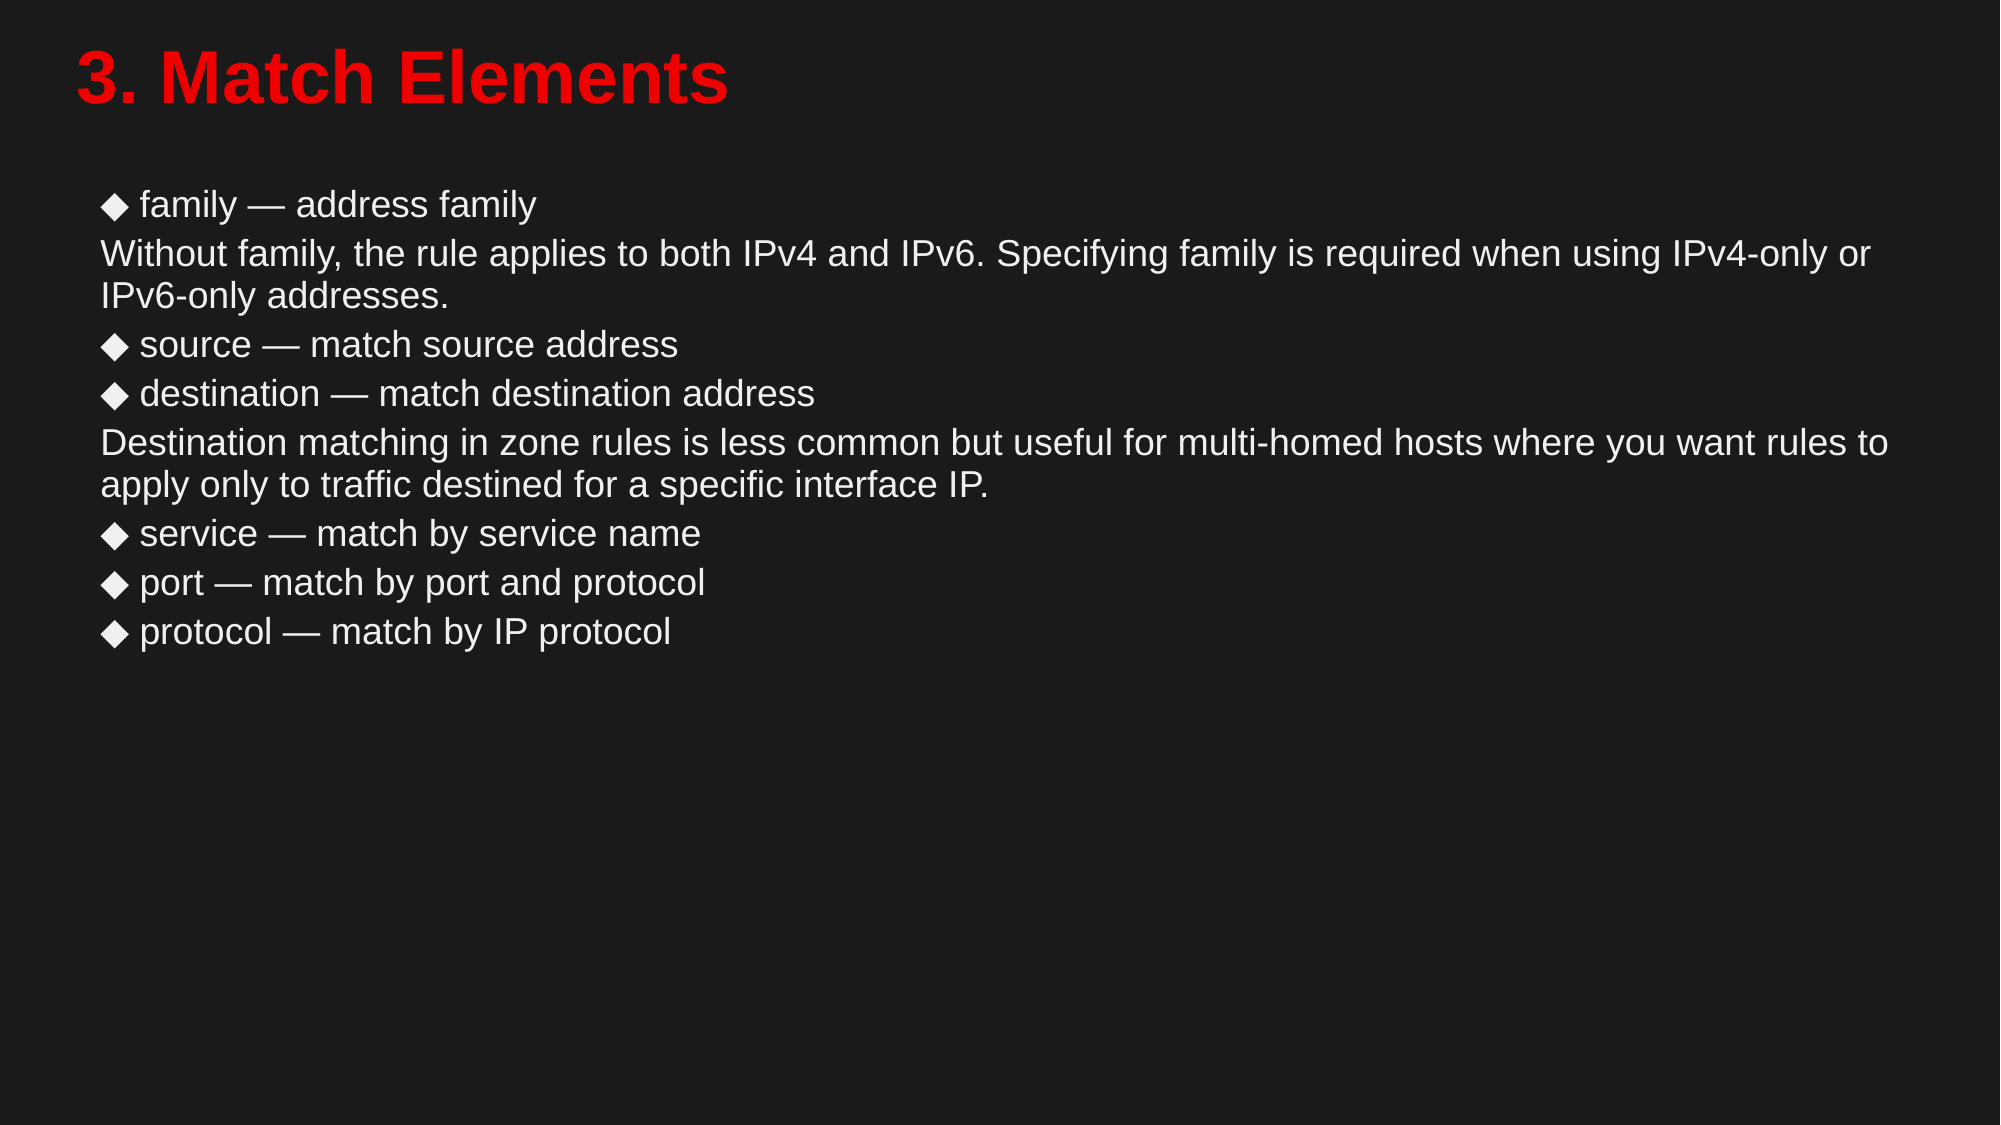

3. Match Elements
◆ family — address family
Without family, the rule applies to both IPv4 and IPv6. Specifying family is required when using IPv4-only or IPv6-only addresses.
◆ source — match source address
◆ destination — match destination address
Destination matching in zone rules is less common but useful for multi-homed hosts where you want rules to apply only to traffic destined for a specific interface IP.
◆ service — match by service name
◆ port — match by port and protocol
◆ protocol — match by IP protocol